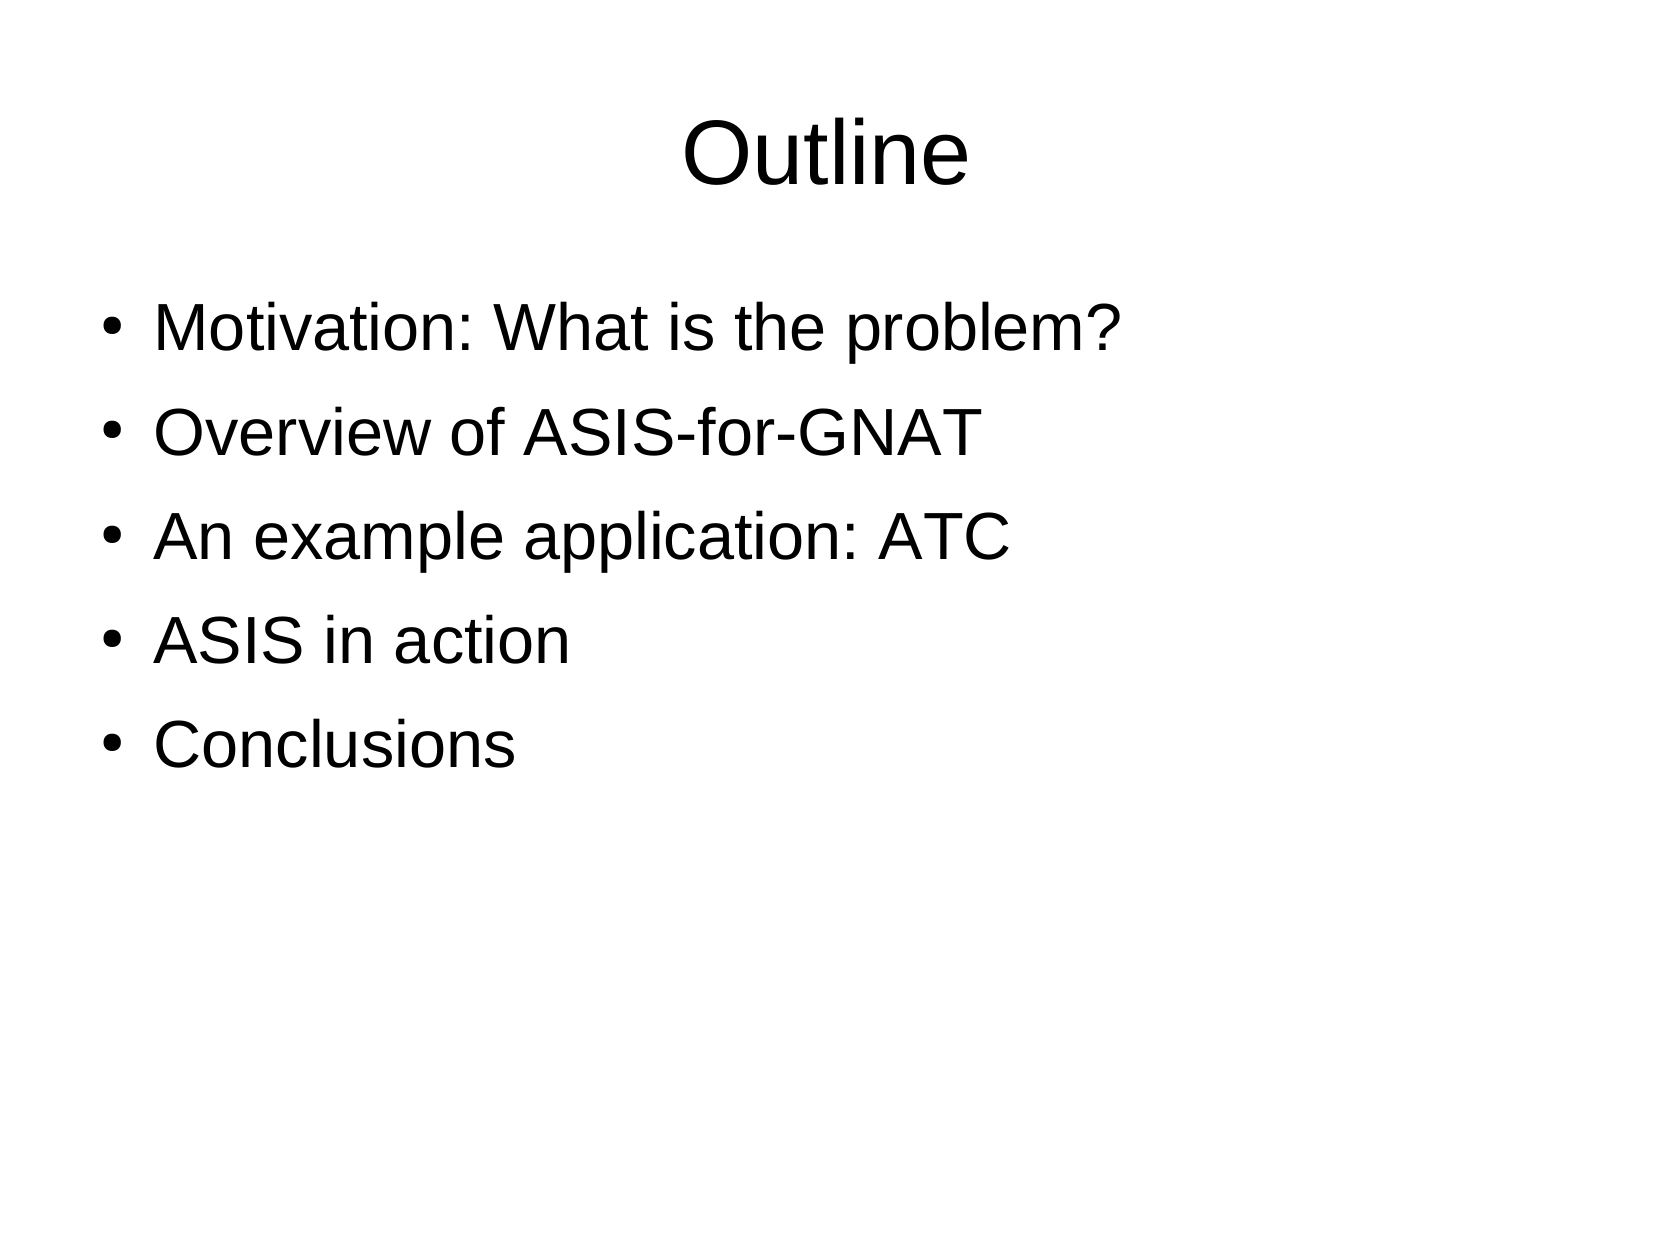

# Outline
Motivation: What is the problem?
Overview of ASIS-for-GNAT
An example application: ATC
ASIS in action
Conclusions